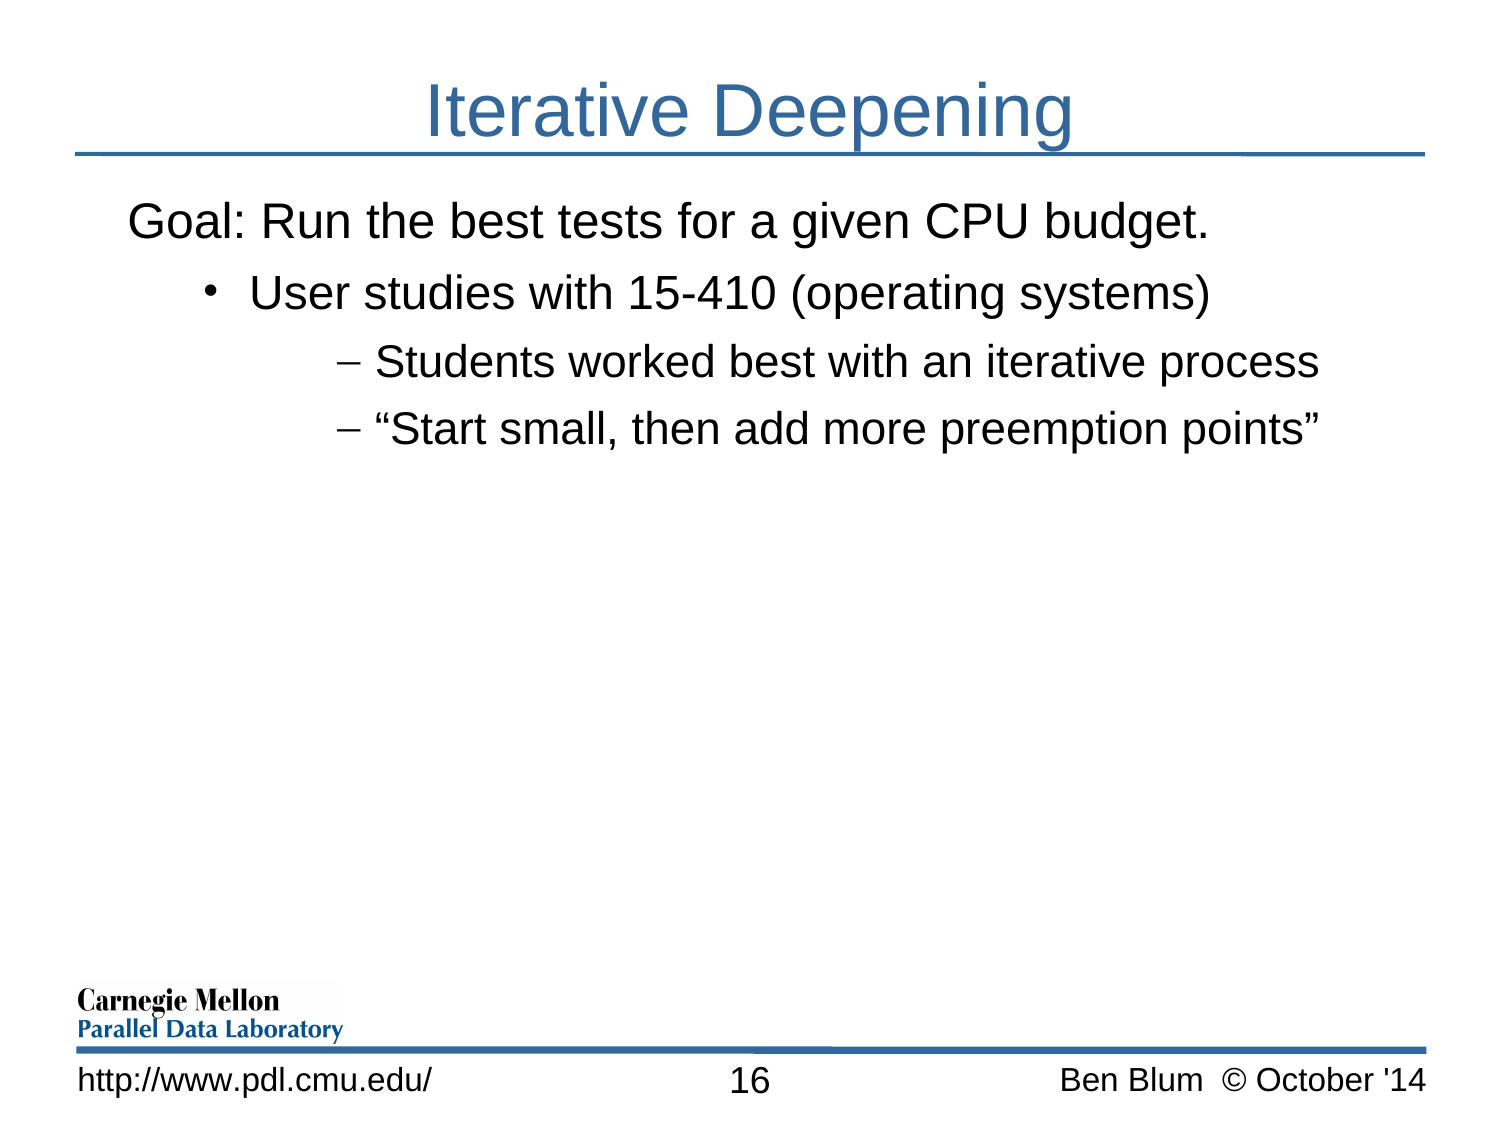

# Iterative Deepening
Goal: Run the best tests for a given CPU budget.
User studies with 15-410 (operating systems)
Students worked best with an iterative process
“Start small, then add more preemption points”
16